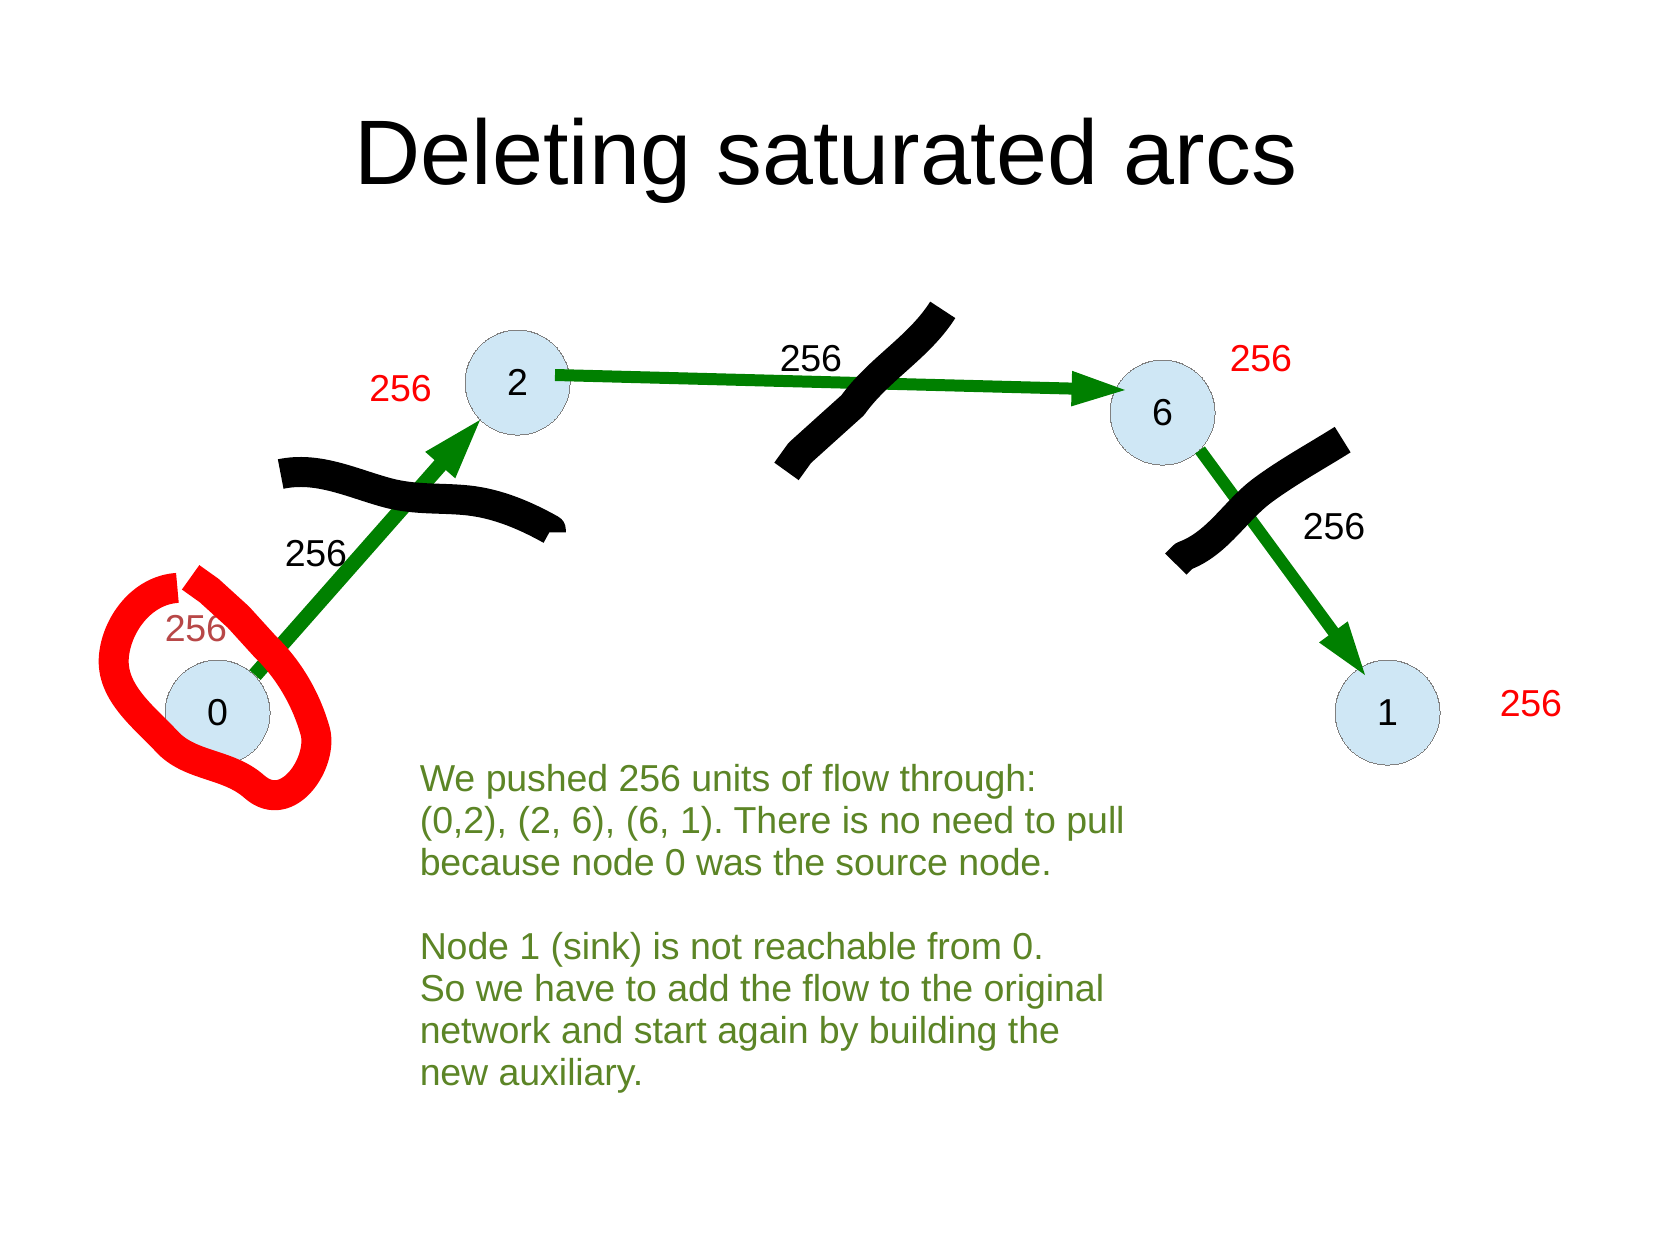

# Deleting saturated arcs
2
256
256
256
6
256
256
256
0
1
256
We pushed 256 units of flow through:
(0,2), (2, 6), (6, 1). There is no need to pull
because node 0 was the source node.
Node 1 (sink) is not reachable from 0.
So we have to add the flow to the original
network and start again by building the
new auxiliary.